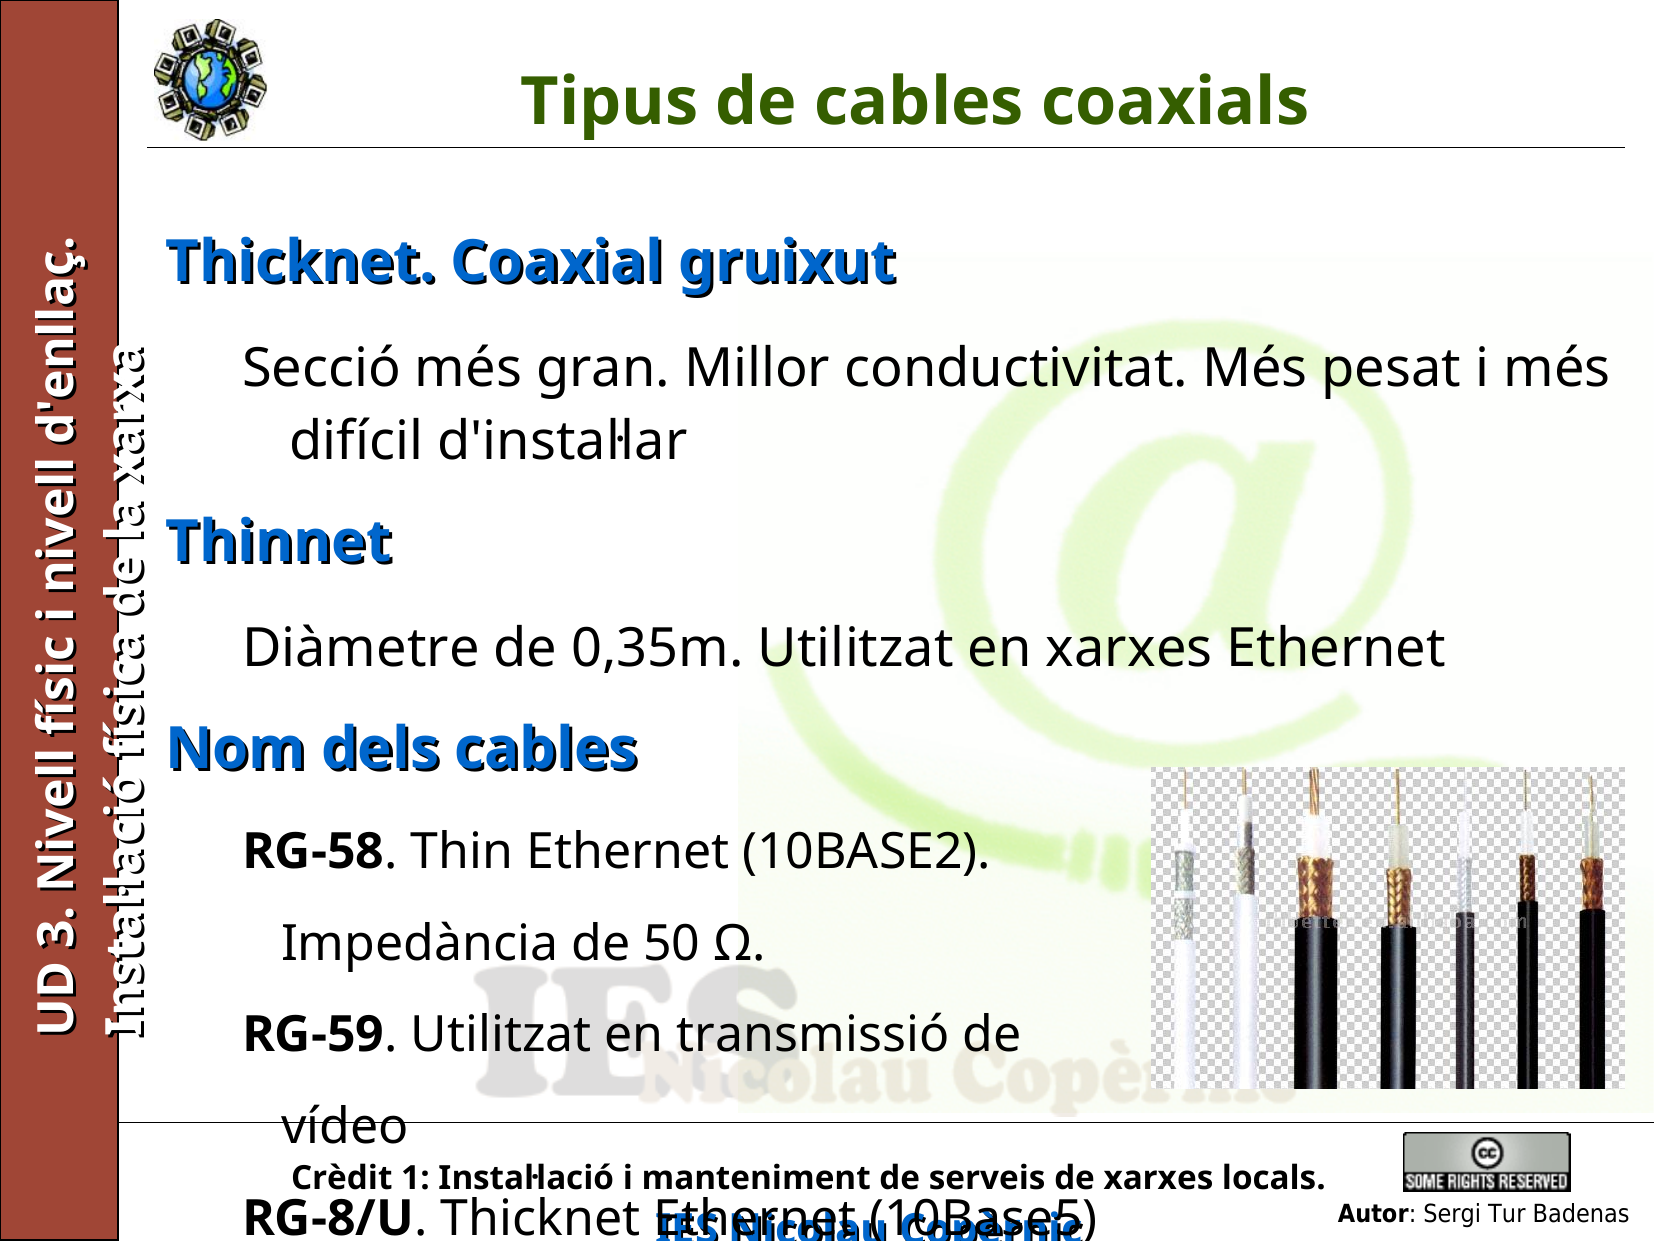

# Tipus de cables coaxials
Thicknet. Coaxial gruixut
Secció més gran. Millor conductivitat. Més pesat i més difícil d'instal·lar
Thinnet
Diàmetre de 0,35m. Utilitzat en xarxes Ethernet
Nom dels cables
RG-58. Thin Ethernet (10BASE2).
 Impedància de 50 Ω.
RG-59. Utilitzat en transmissió de
 vídeo
RG-8/U. Thicknet Ethernet (10Base5)
RG-6. Televisió per cable